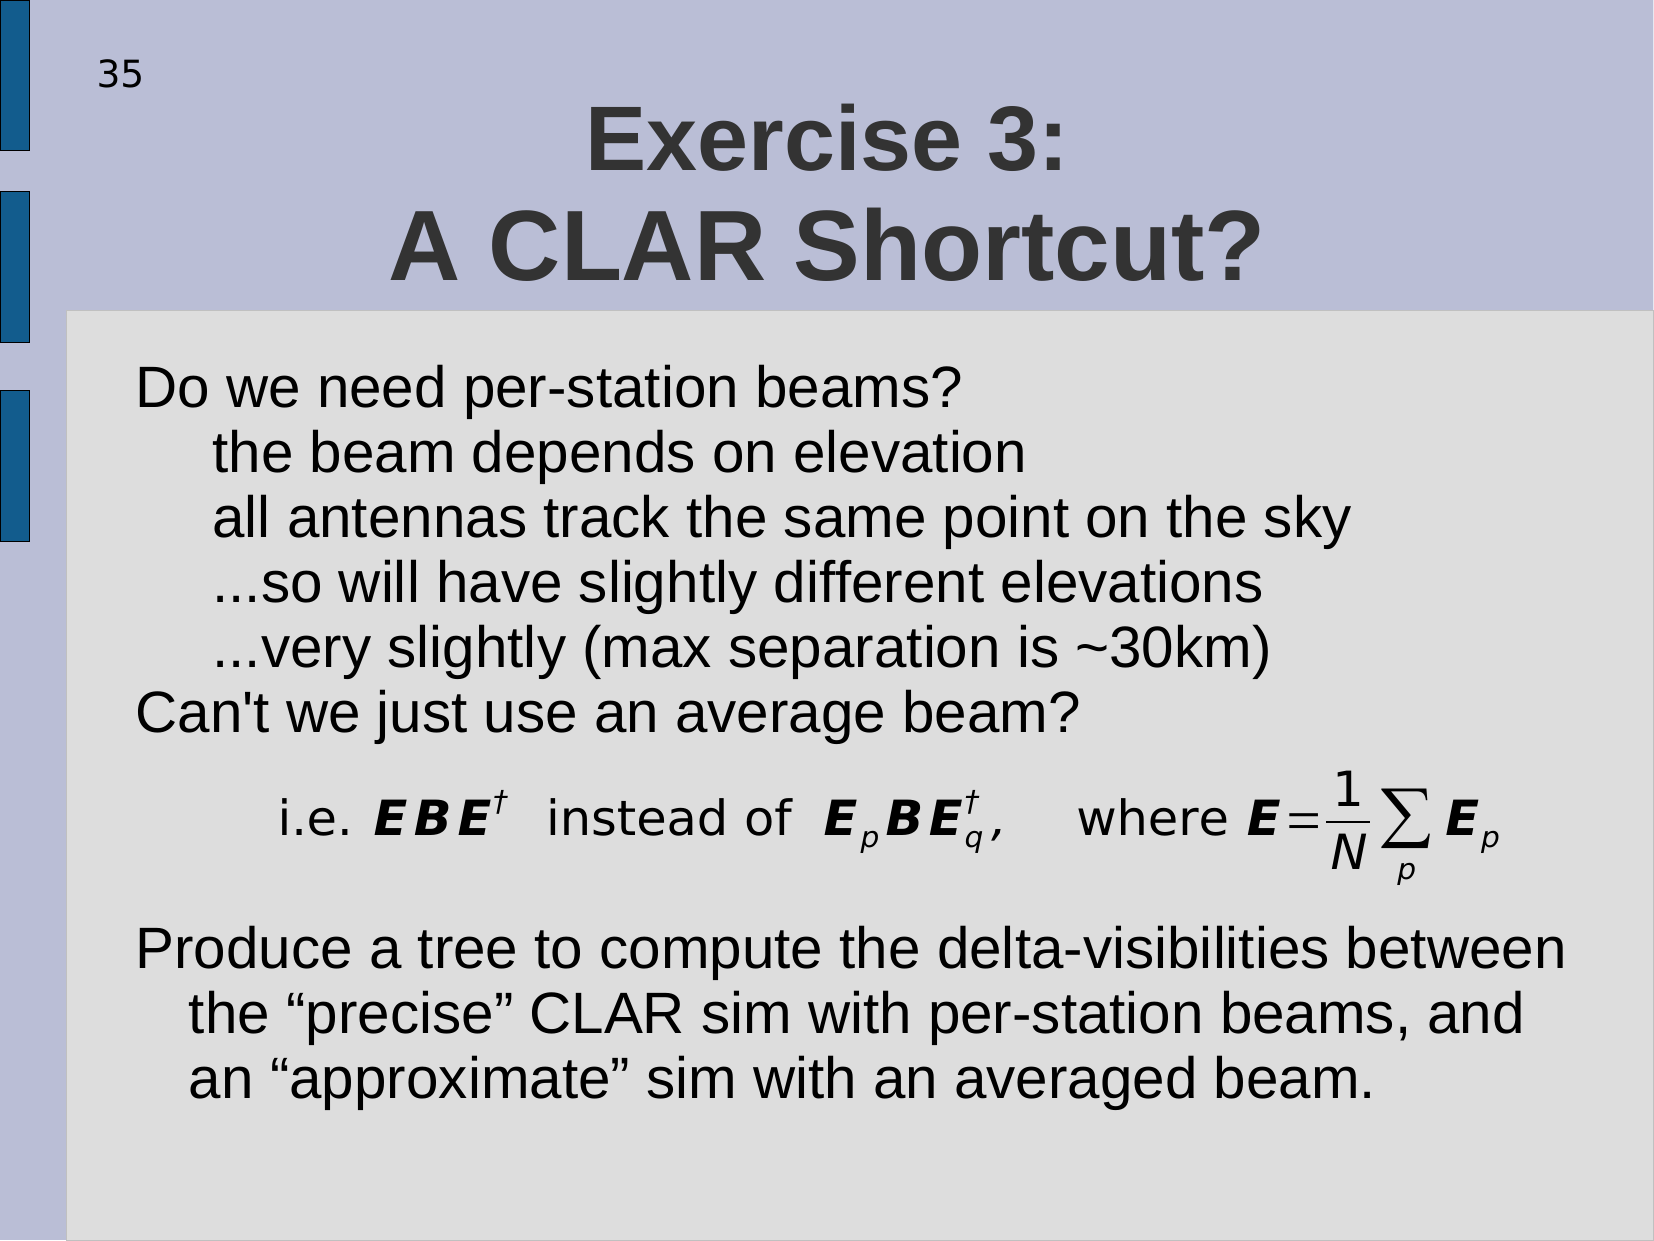

# Exercise 3: A CLAR Shortcut?
Do we need per-station beams?
the beam depends on elevation
all antennas track the same point on the sky
...so will have slightly different elevations
...very slightly (max separation is ~30km)
Can't we just use an average beam?
Produce a tree to compute the delta-visibilities between the “precise” CLAR sim with per-station beams, and an “approximate” sim with an averaged beam.